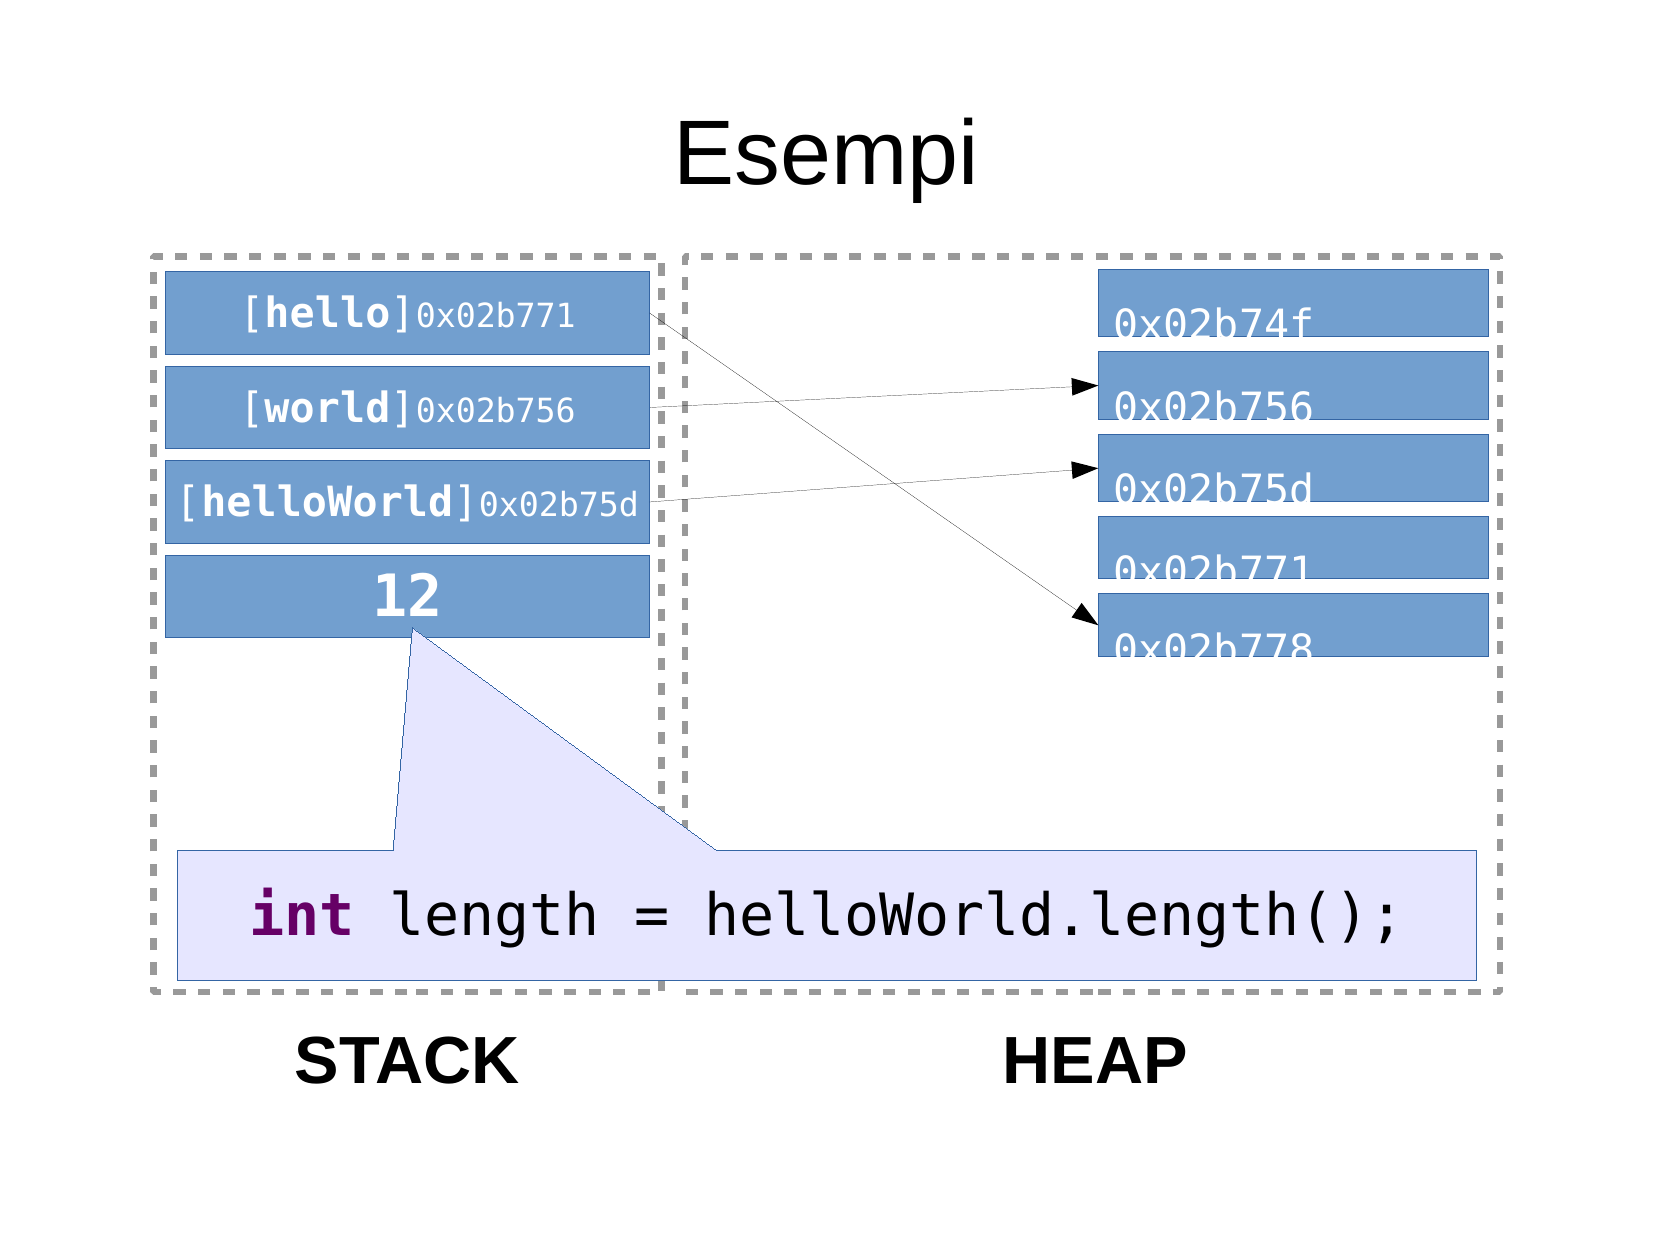

# Esempi
0x02b74f
[hello]0x02b771
0x02b756
[world]0x02b756
0x02b75d
[helloWorld]0x02b75d
0x02b771
Hello
12
0x02b778
HELLO
int length = helloWorld.length();
STACK
HEAP